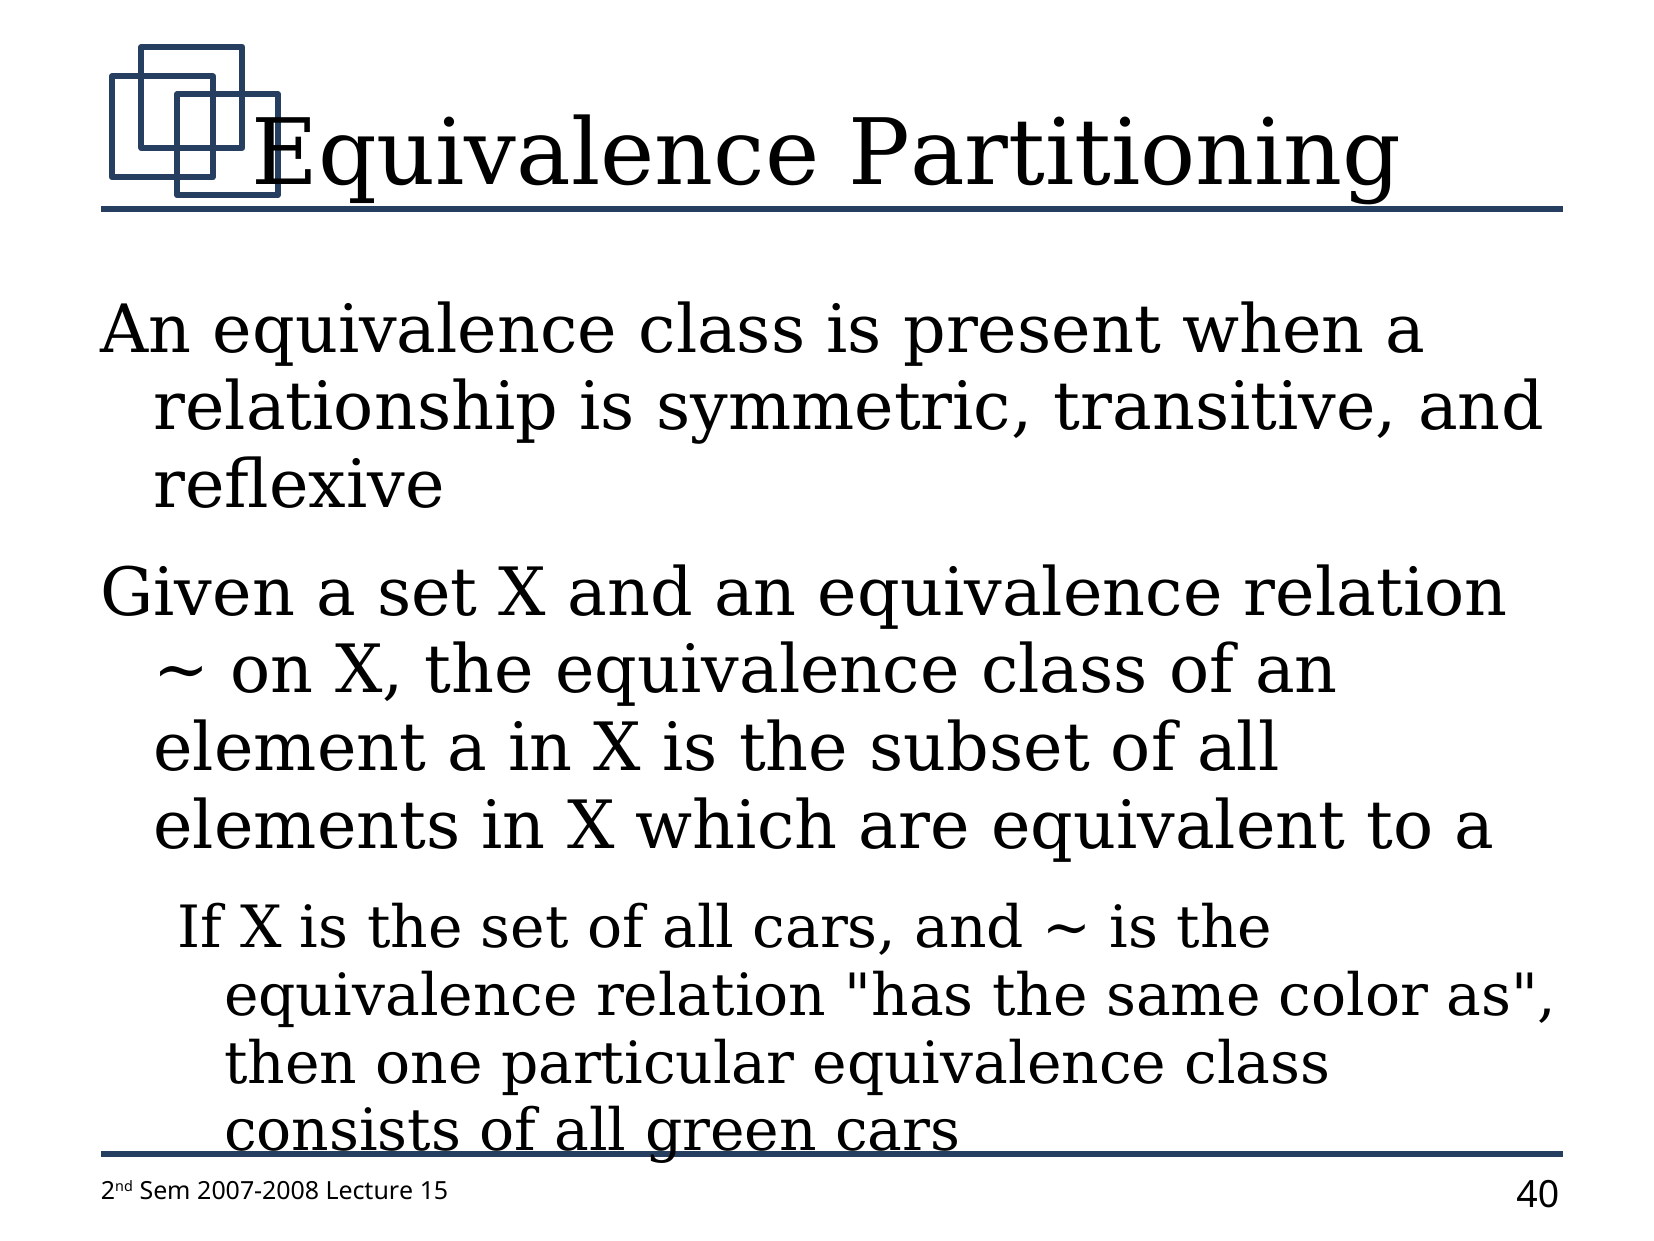

# Equivalence Partitioning
An equivalence class is present when a relationship is symmetric, transitive, and reflexive
Given a set X and an equivalence relation ~ on X, the equivalence class of an element a in X is the subset of all elements in X which are equivalent to a
If X is the set of all cars, and ~ is the equivalence relation "has the same color as", then one particular equivalence class consists of all green cars